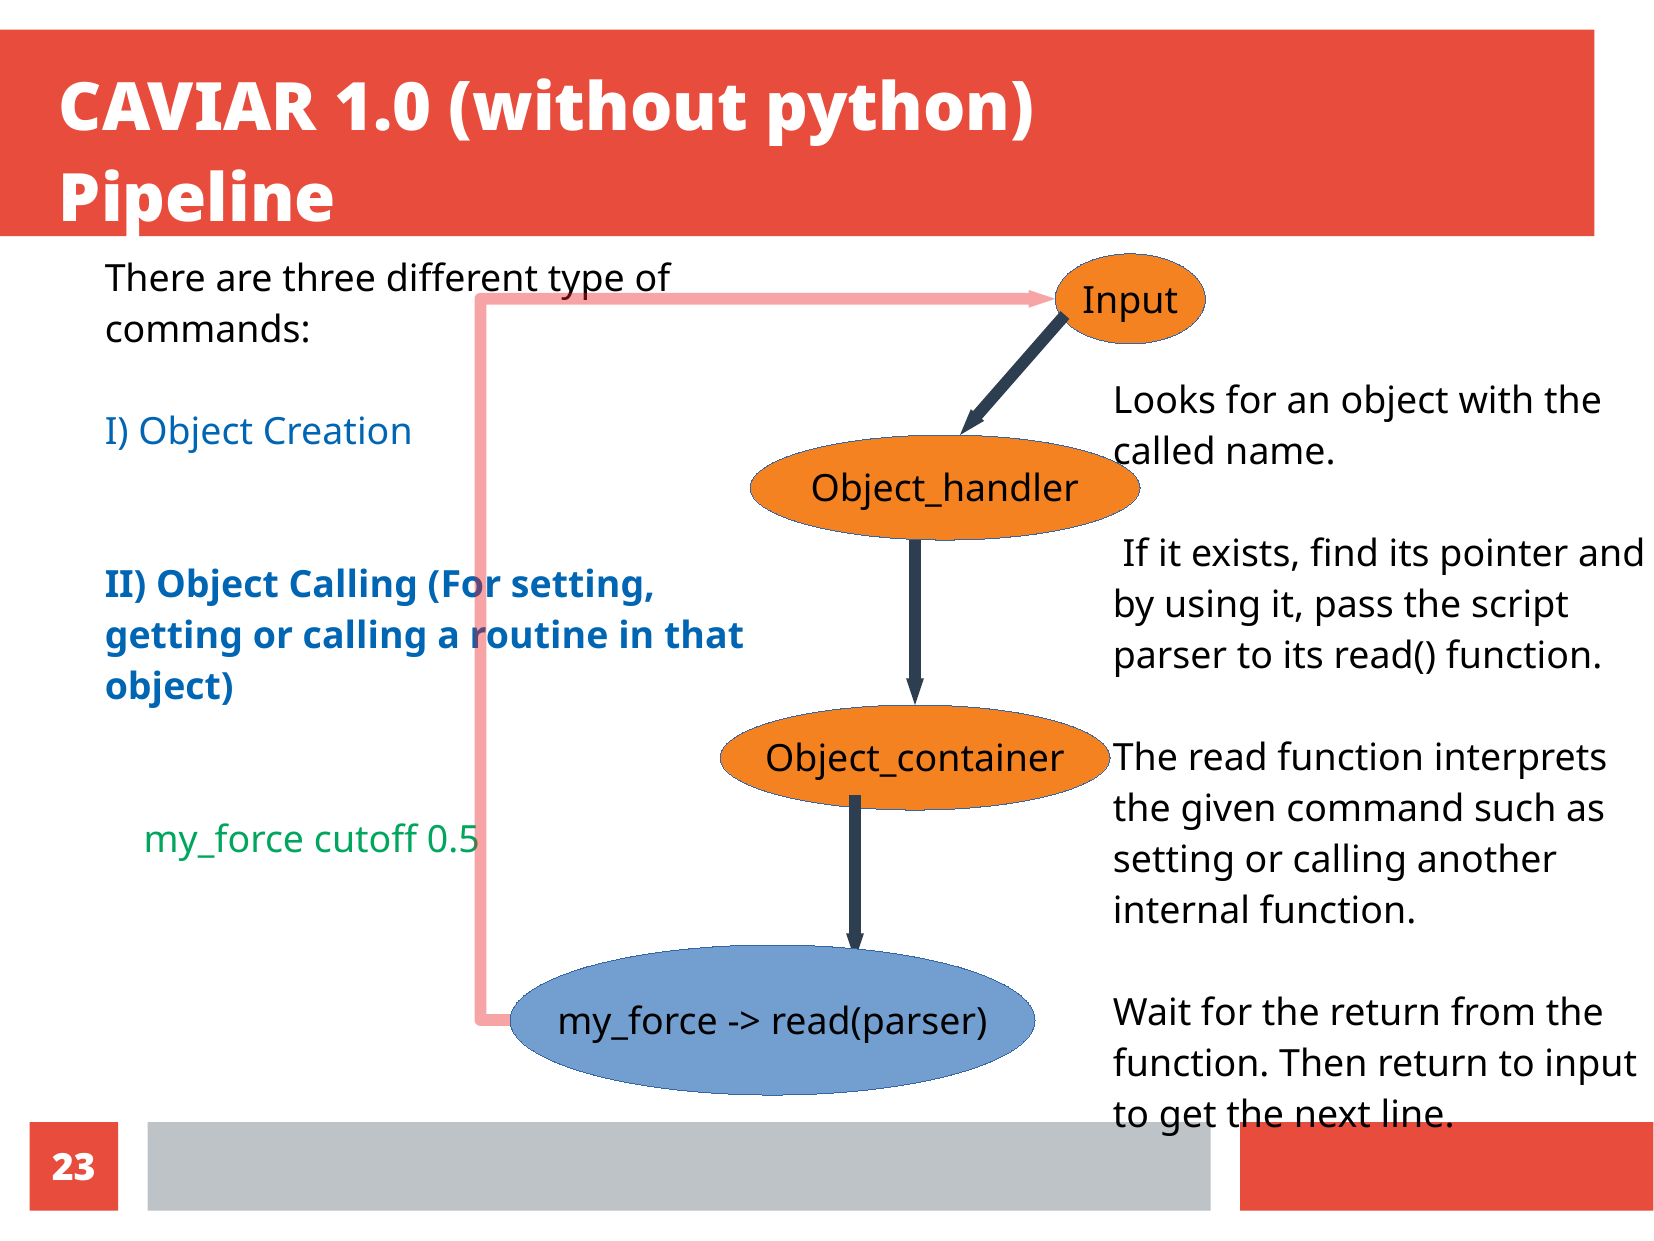

# CAVIAR 1.0 (without python) Pipeline
There are three different type of commands:
I) Object Creation
II) Object Calling (For setting, getting or calling a routine in that object)
 my_force cutoff 0.5
Input
Looks for an object with the called name.
 If it exists, find its pointer and by using it, pass the script parser to its read() function.
The read function interprets the given command such as setting or calling another internal function.
Wait for the return from the function. Then return to input to get the next line.
Object_handler
Object_container
my_force -> read(parser)
23